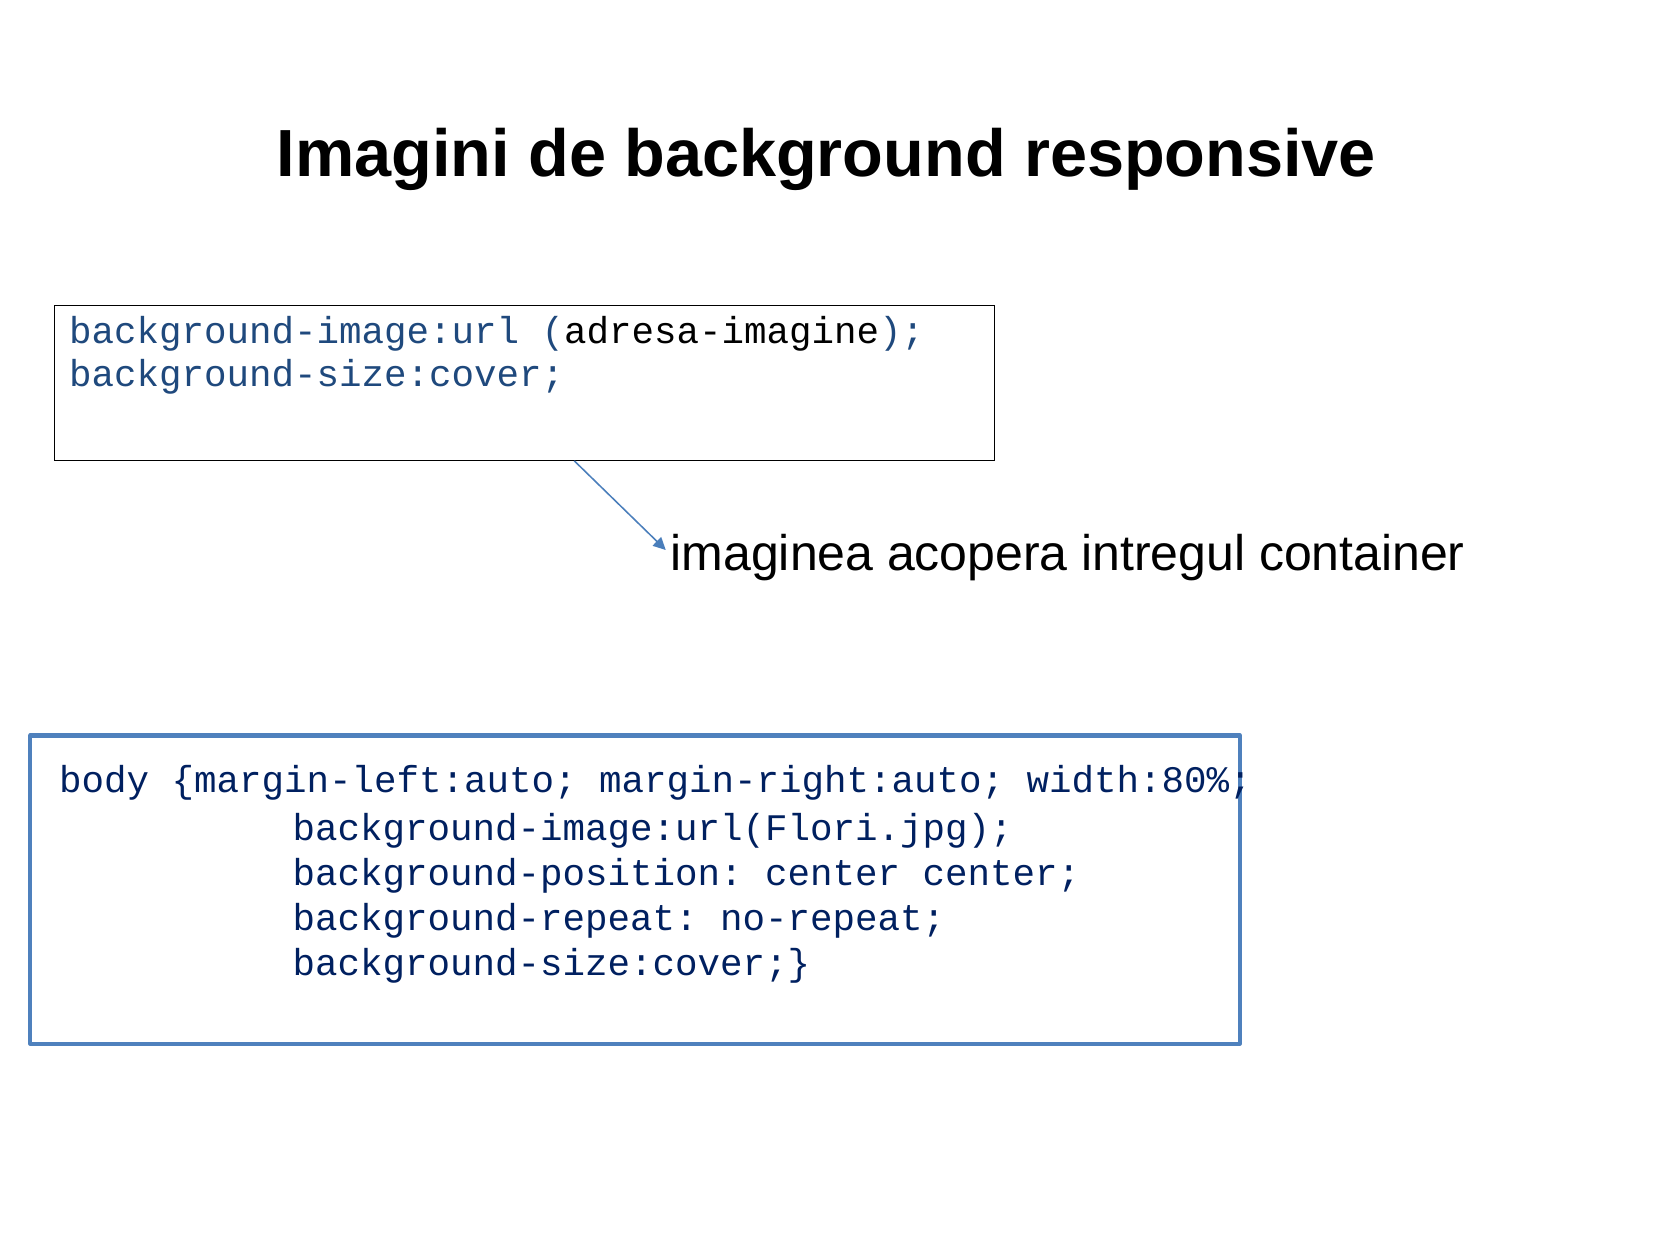

# Imagini de background responsive
background-image:url (adresa-imagine);
background-size:cover;
imaginea acopera intregul container
 body {margin-left:auto; margin-right:auto; width:80%;
 background-image:url(Flori.jpg);
 background-position: center center;
 background-repeat: no-repeat;
 background-size:cover;}